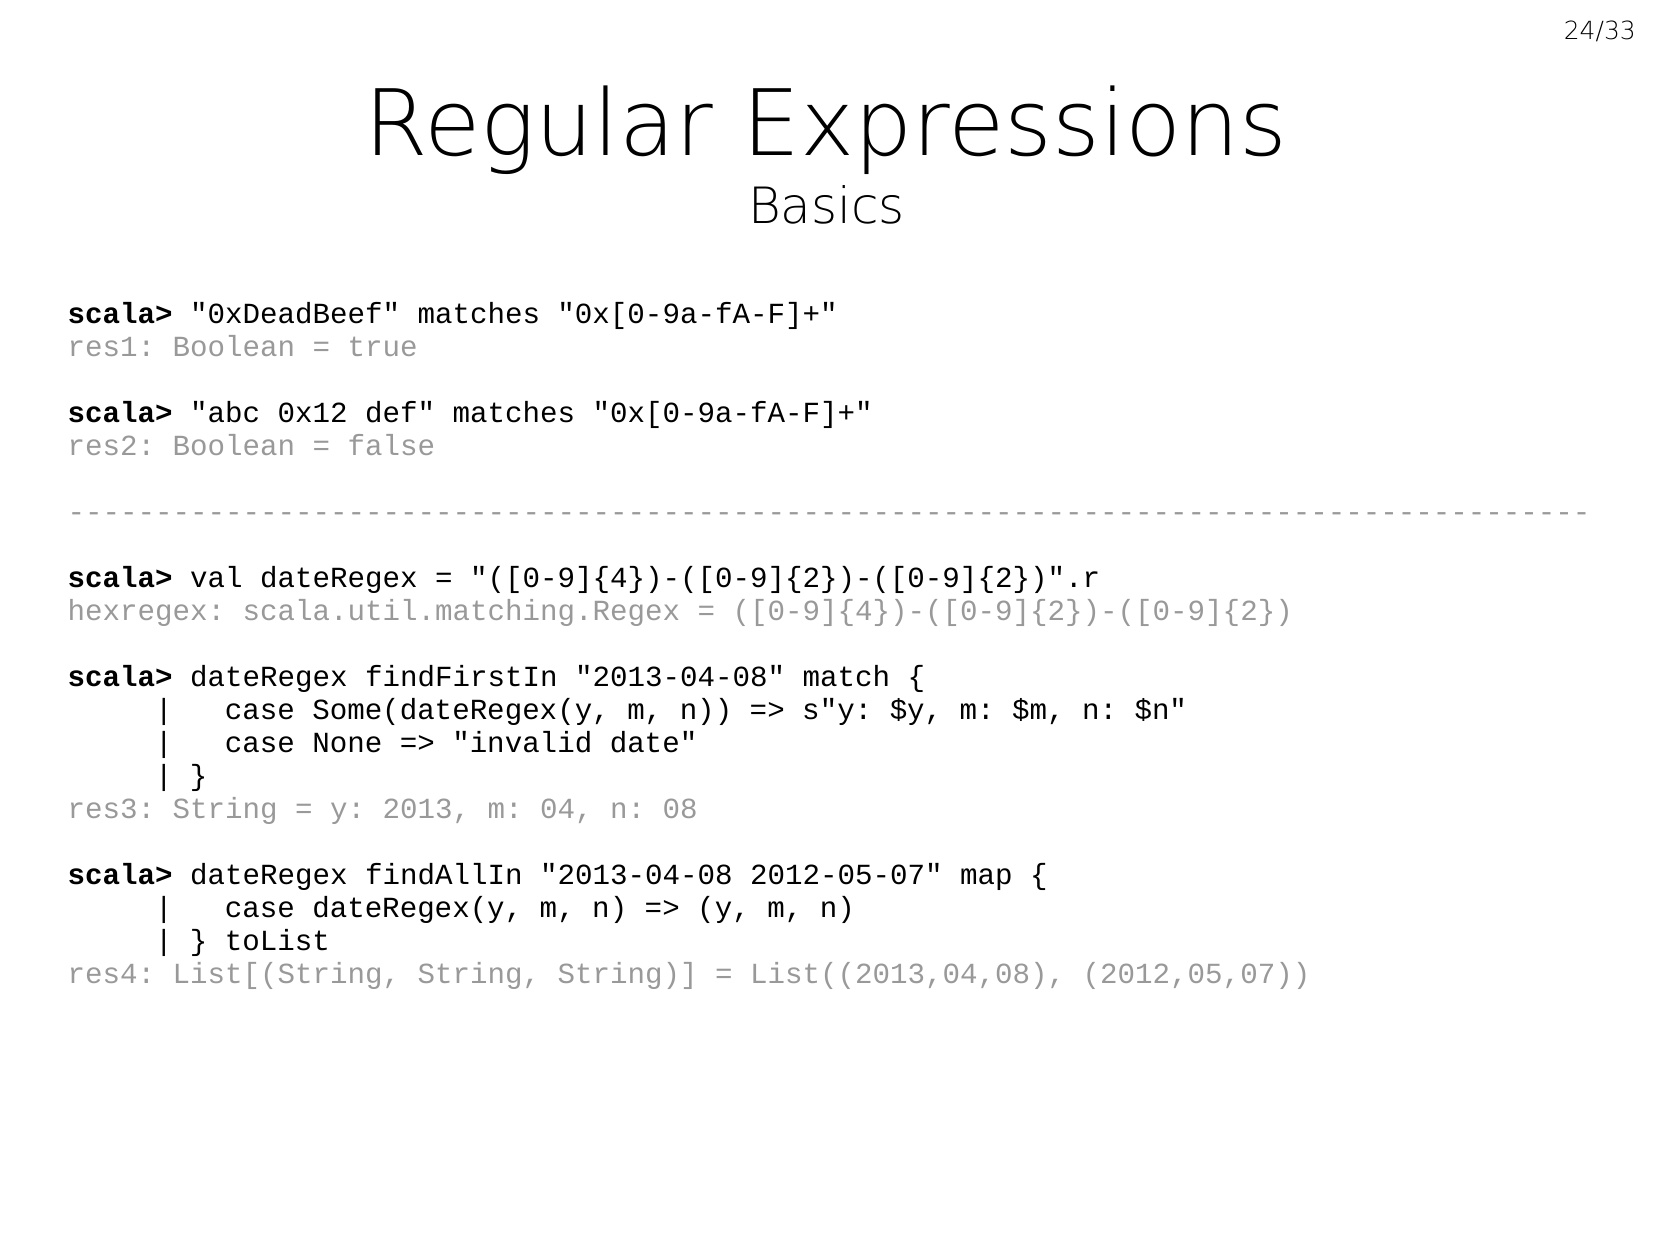

# Regular Expressions Basics
scala> "0xDeadBeef" matches "0x[0-9a-fA-F]+"
res1: Boolean = true
scala> "abc 0x12 def" matches "0x[0-9a-fA-F]+"
res2: Boolean = false
---------------------------------------------------------------------------------------
scala> val dateRegex = "([0-9]{4})-([0-9]{2})-([0-9]{2})".r
hexregex: scala.util.matching.Regex = ([0-9]{4})-([0-9]{2})-([0-9]{2})
scala> dateRegex findFirstIn "2013-04-08" match {
 | case Some(dateRegex(y, m, n)) => s"y: $y, m: $m, n: $n"
 | case None => "invalid date"
 | }
res3: String = y: 2013, m: 04, n: 08
scala> dateRegex findAllIn "2013-04-08 2012-05-07" map {
 | case dateRegex(y, m, n) => (y, m, n)
 | } toList
res4: List[(String, String, String)] = List((2013,04,08), (2012,05,07))